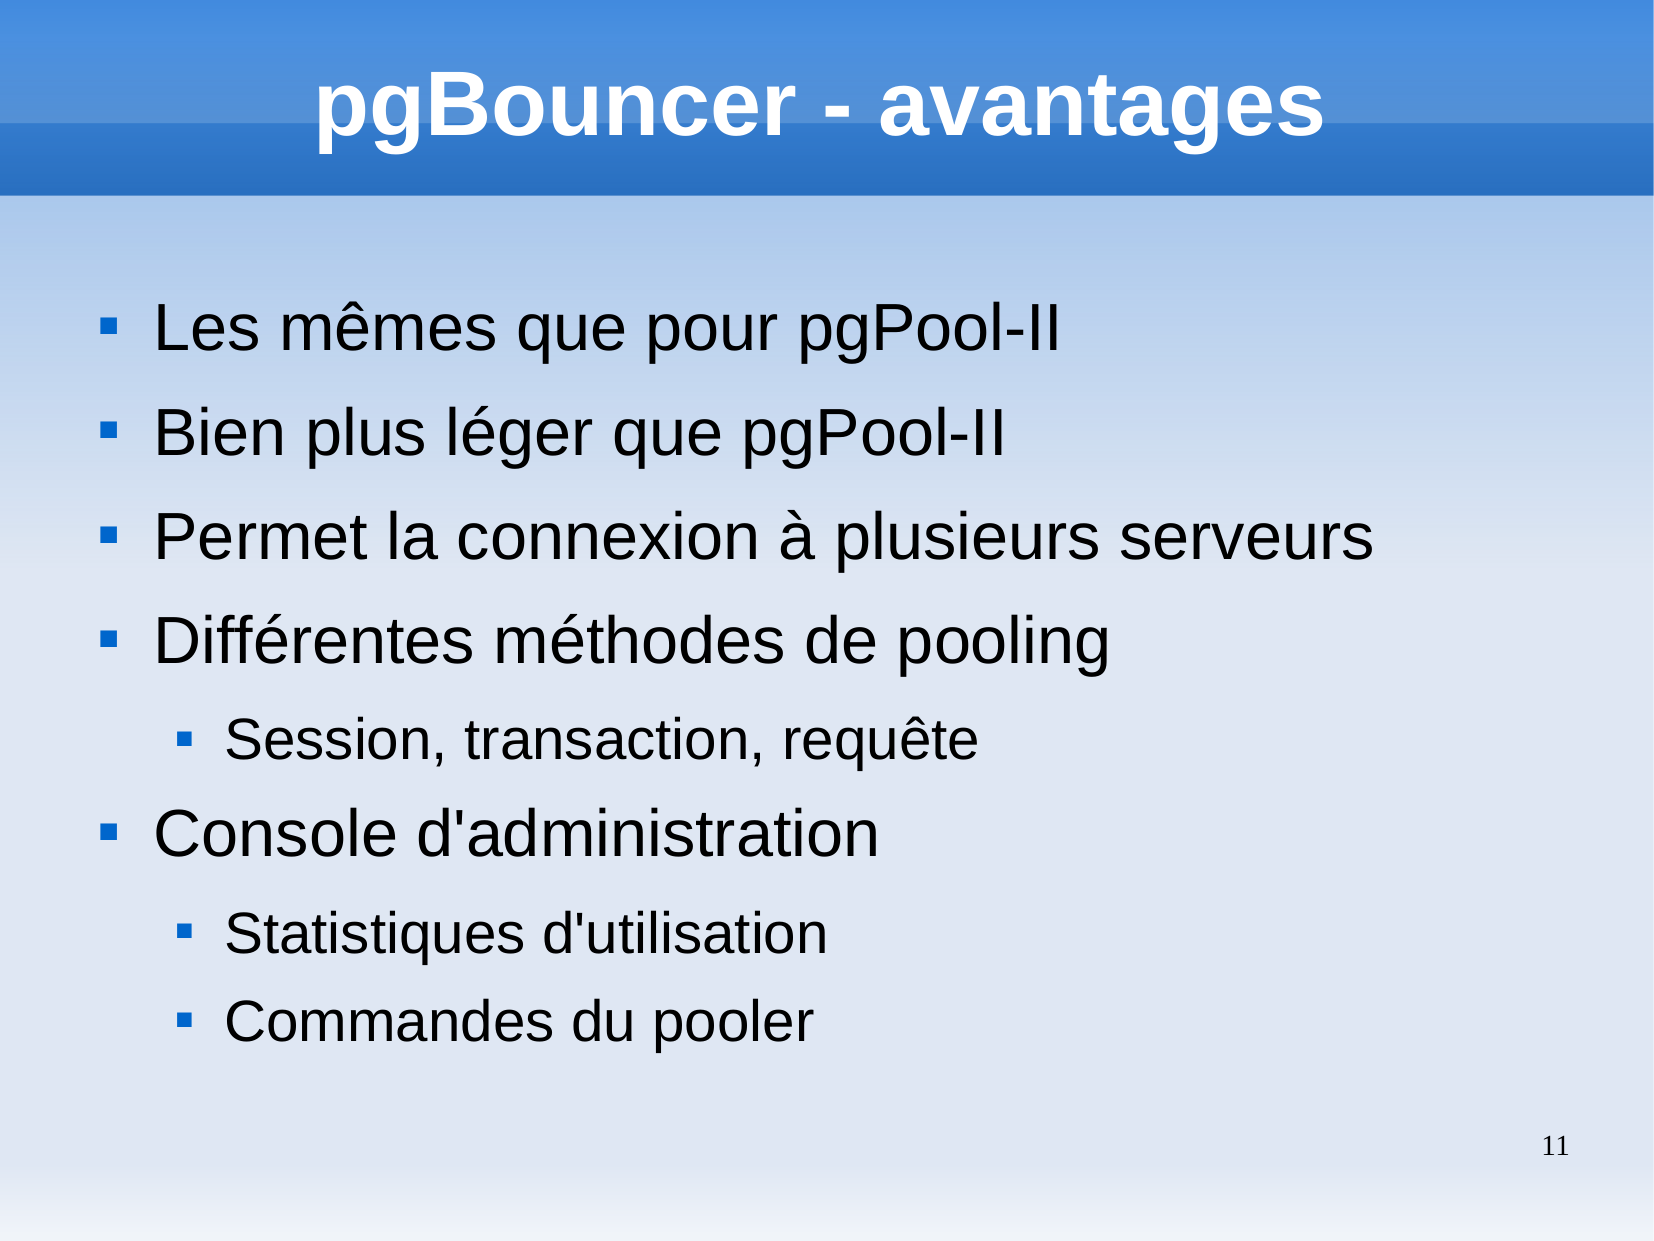

# pgBouncer - avantages
Les mêmes que pour pgPool-II
Bien plus léger que pgPool-II
Permet la connexion à plusieurs serveurs
Différentes méthodes de pooling
Session, transaction, requête
Console d'administration
Statistiques d'utilisation
Commandes du pooler
11